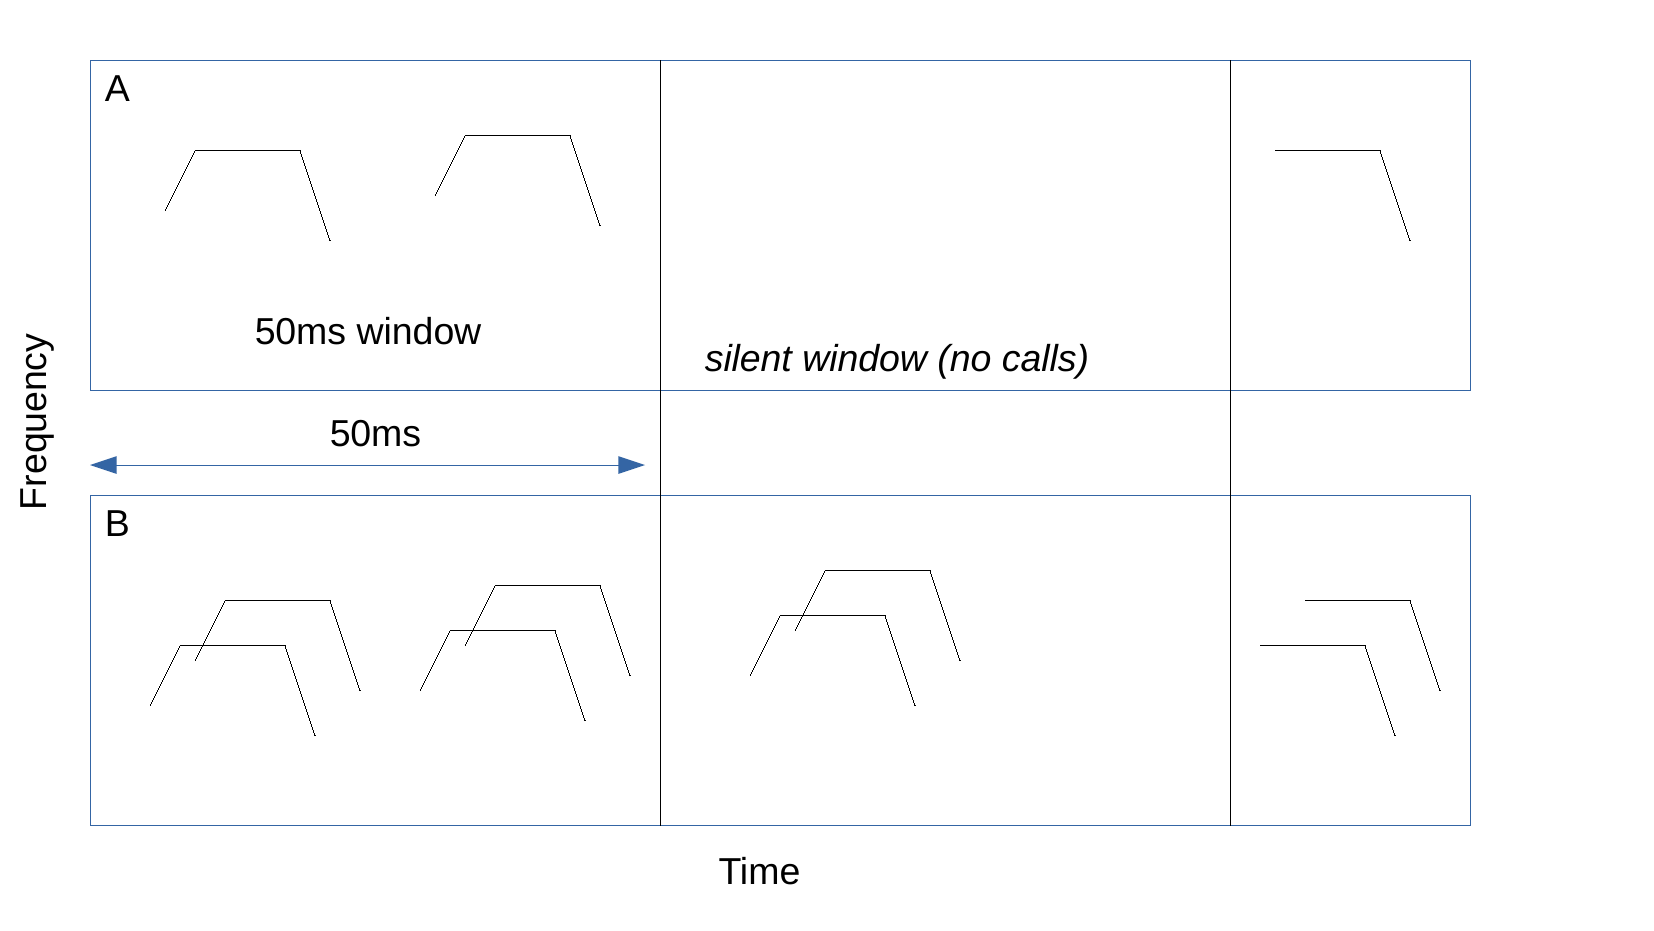

A
50ms window
silent window (no calls)
Frequency
50ms
B
Time